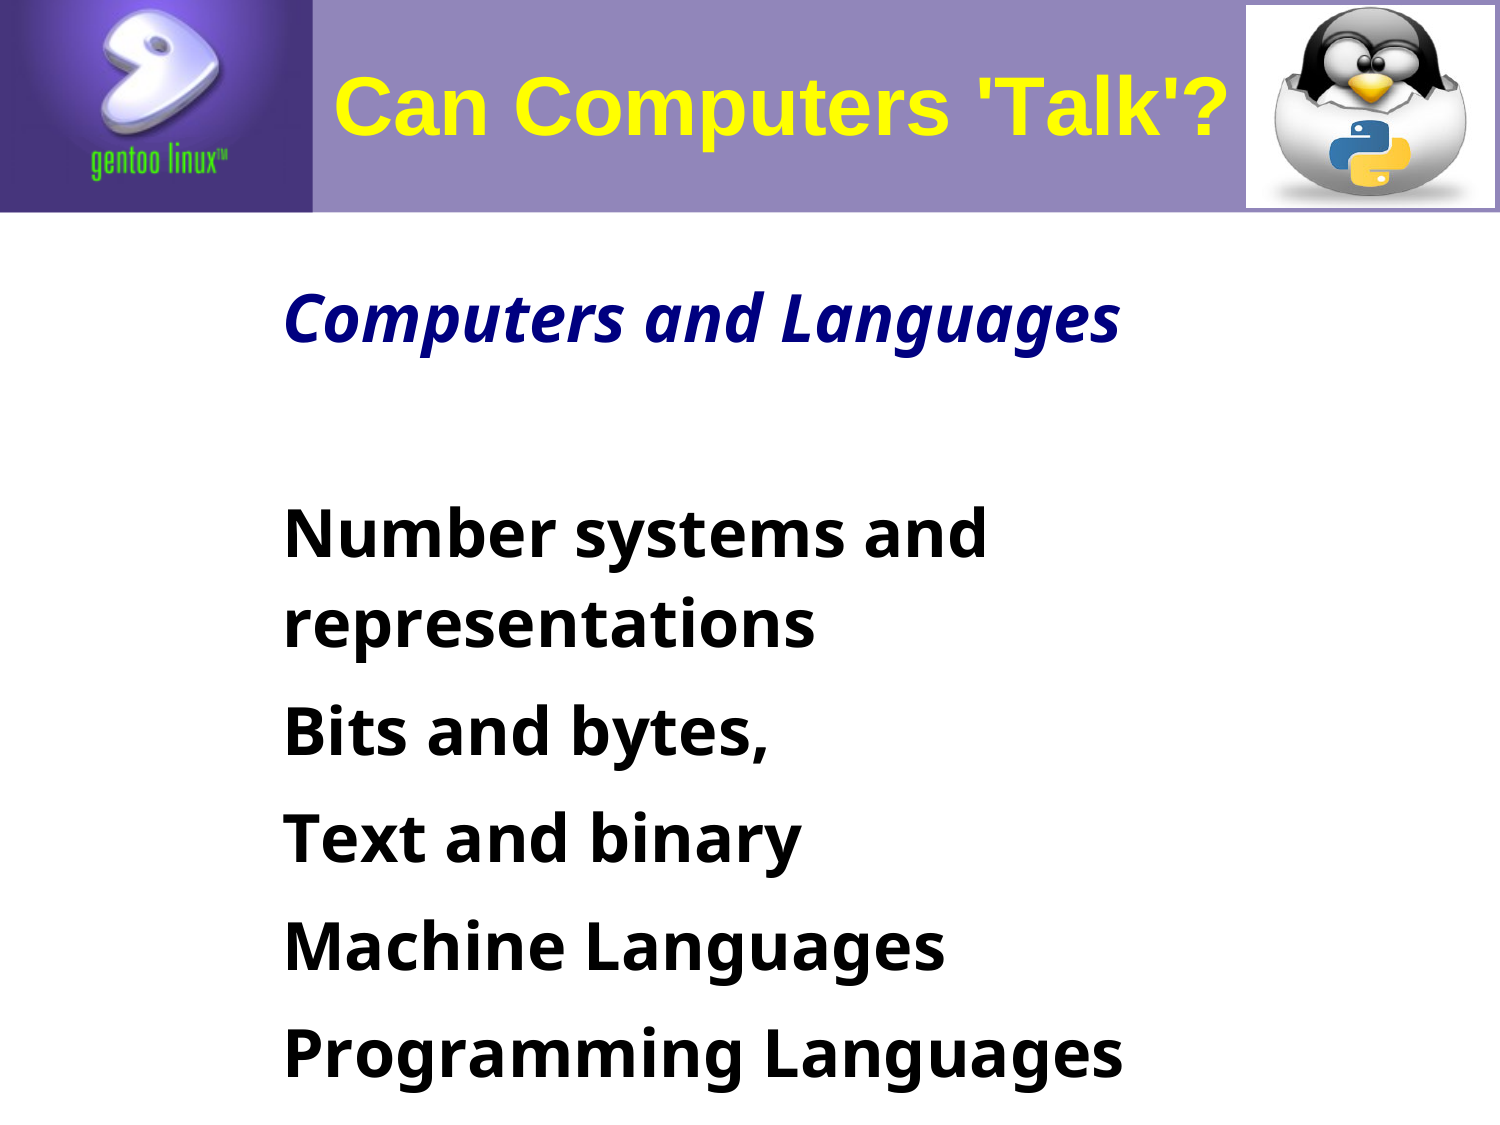

# Can Computers 'Talk'?
Computers and Languages
Number systems and representations
Bits and bytes,
Text and binary
Machine Languages
Programming Languages